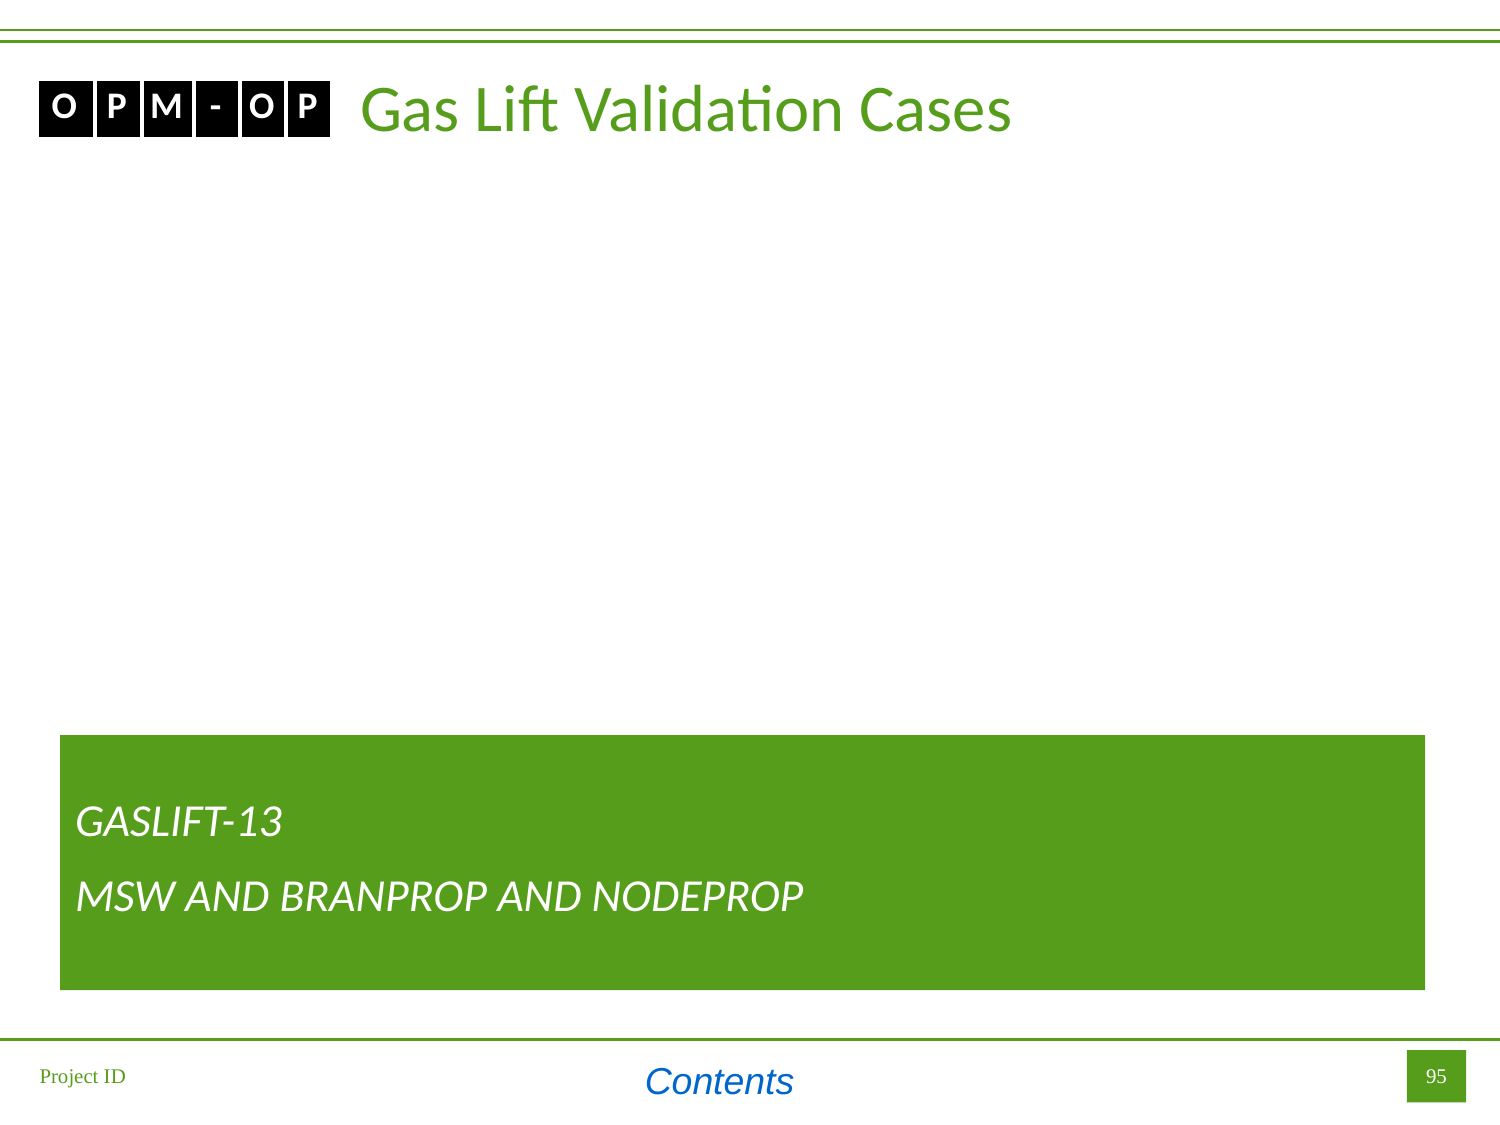

# Gas Lift Validation Cases
GASLIFT-13
MSW and BRANPROP and NODEPROP
Project ID
95